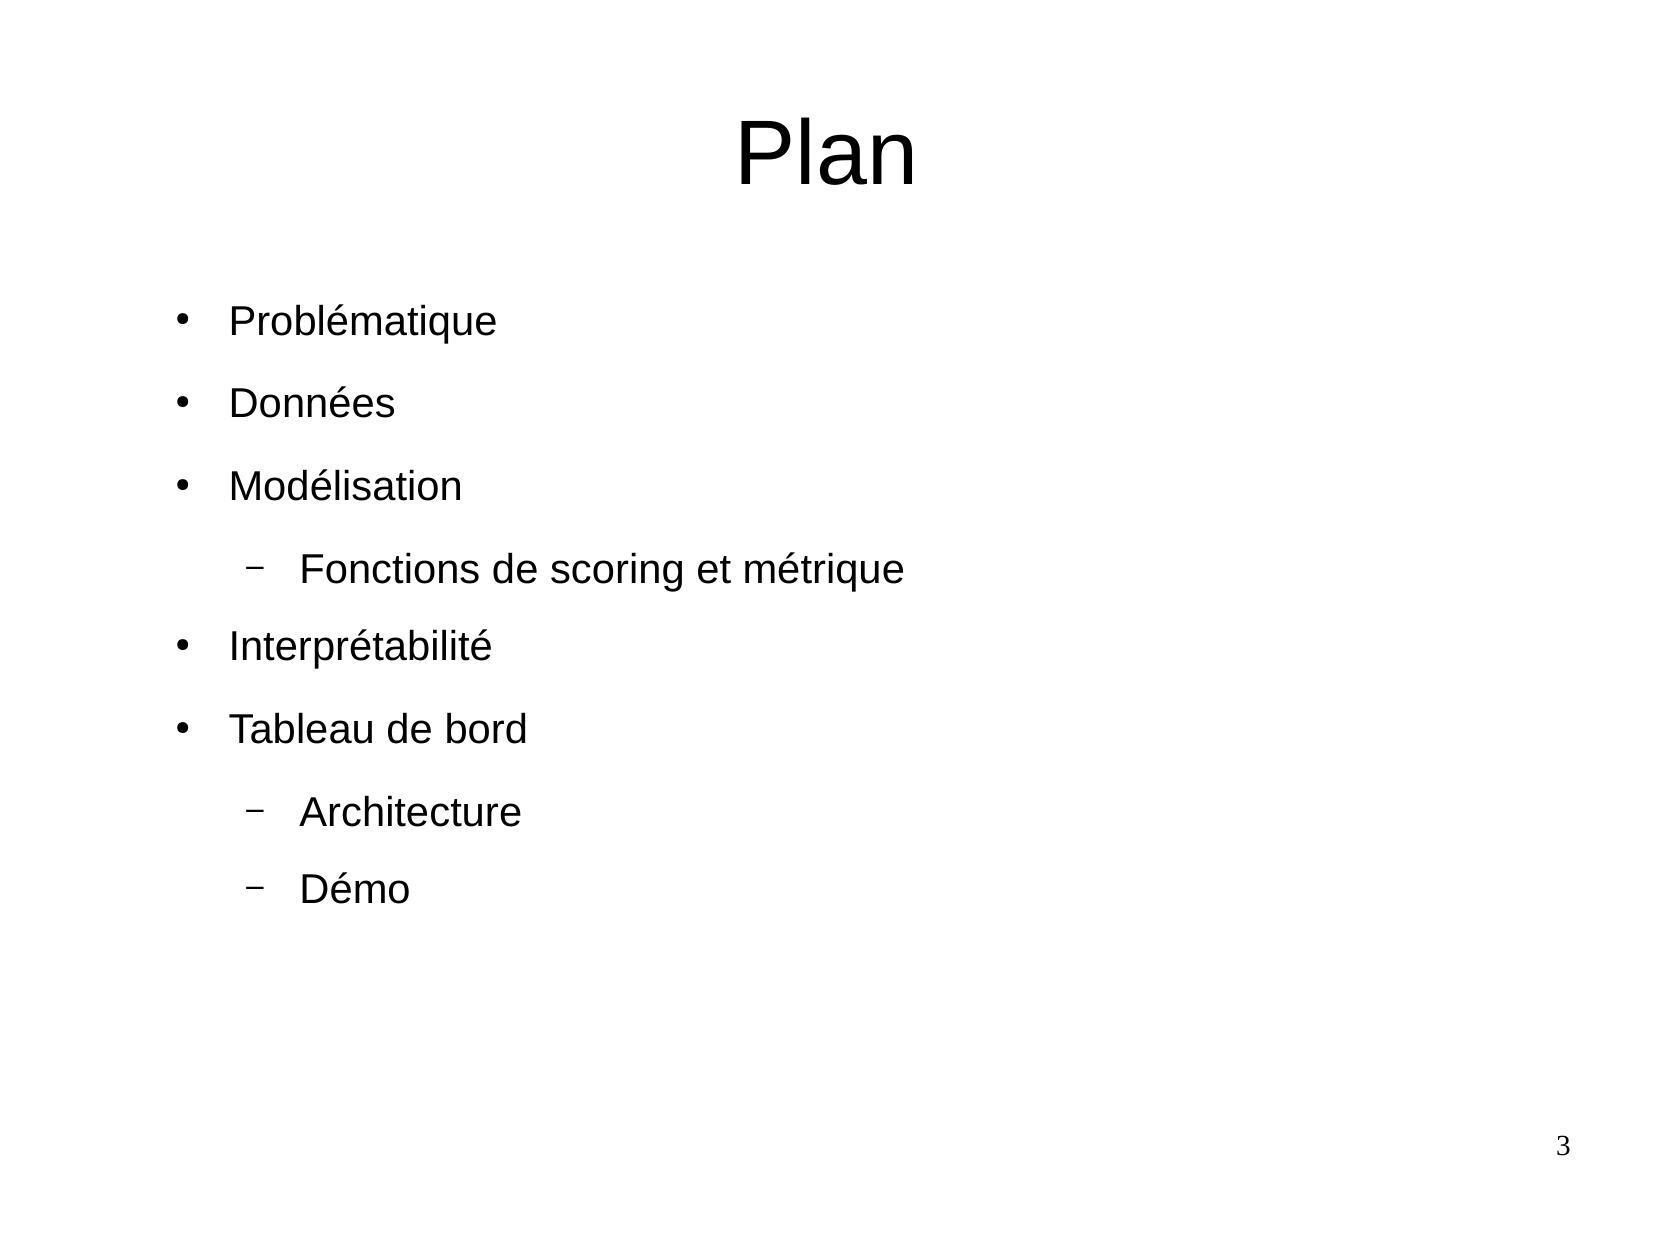

# Plan
Problématique
Données
Modélisation
Fonctions de scoring et métrique
Interprétabilité
Tableau de bord
Architecture
Démo
3